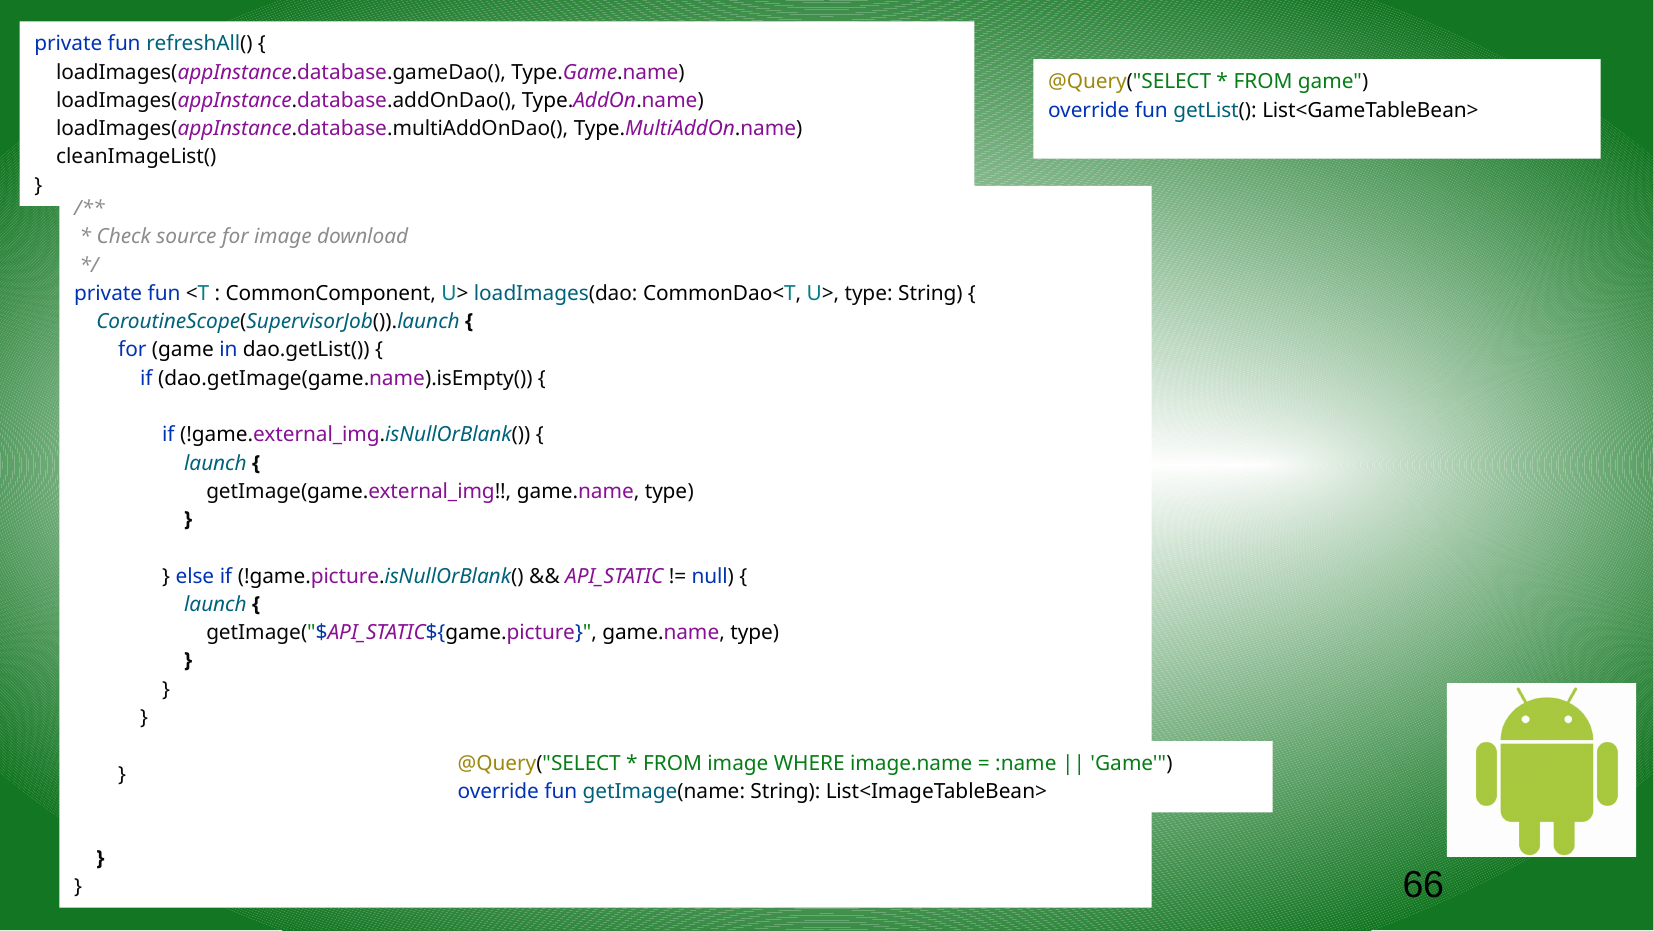

private fun refreshAll() {
 loadImages(appInstance.database.gameDao(), Type.Game.name)
 loadImages(appInstance.database.addOnDao(), Type.AddOn.name)
 loadImages(appInstance.database.multiAddOnDao(), Type.MultiAddOn.name)
 cleanImageList()
}
@Query("SELECT * FROM game")
override fun getList(): List<GameTableBean>
/**
 * Check source for image download
 */
private fun <T : CommonComponent, U> loadImages(dao: CommonDao<T, U>, type: String) {
 CoroutineScope(SupervisorJob()).launch {
 for (game in dao.getList()) {
 if (dao.getImage(game.name).isEmpty()) {
 if (!game.external_img.isNullOrBlank()) {
 launch {
 getImage(game.external_img!!, game.name, type)
 }
 } else if (!game.picture.isNullOrBlank() && API_STATIC != null) {
 launch {
 getImage("$API_STATIC${game.picture}", game.name, type)
 }
 }
 }
 }
 }
}
@Query("SELECT * FROM image WHERE image.name = :name || 'Game'")
override fun getImage(name: String): List<ImageTableBean>